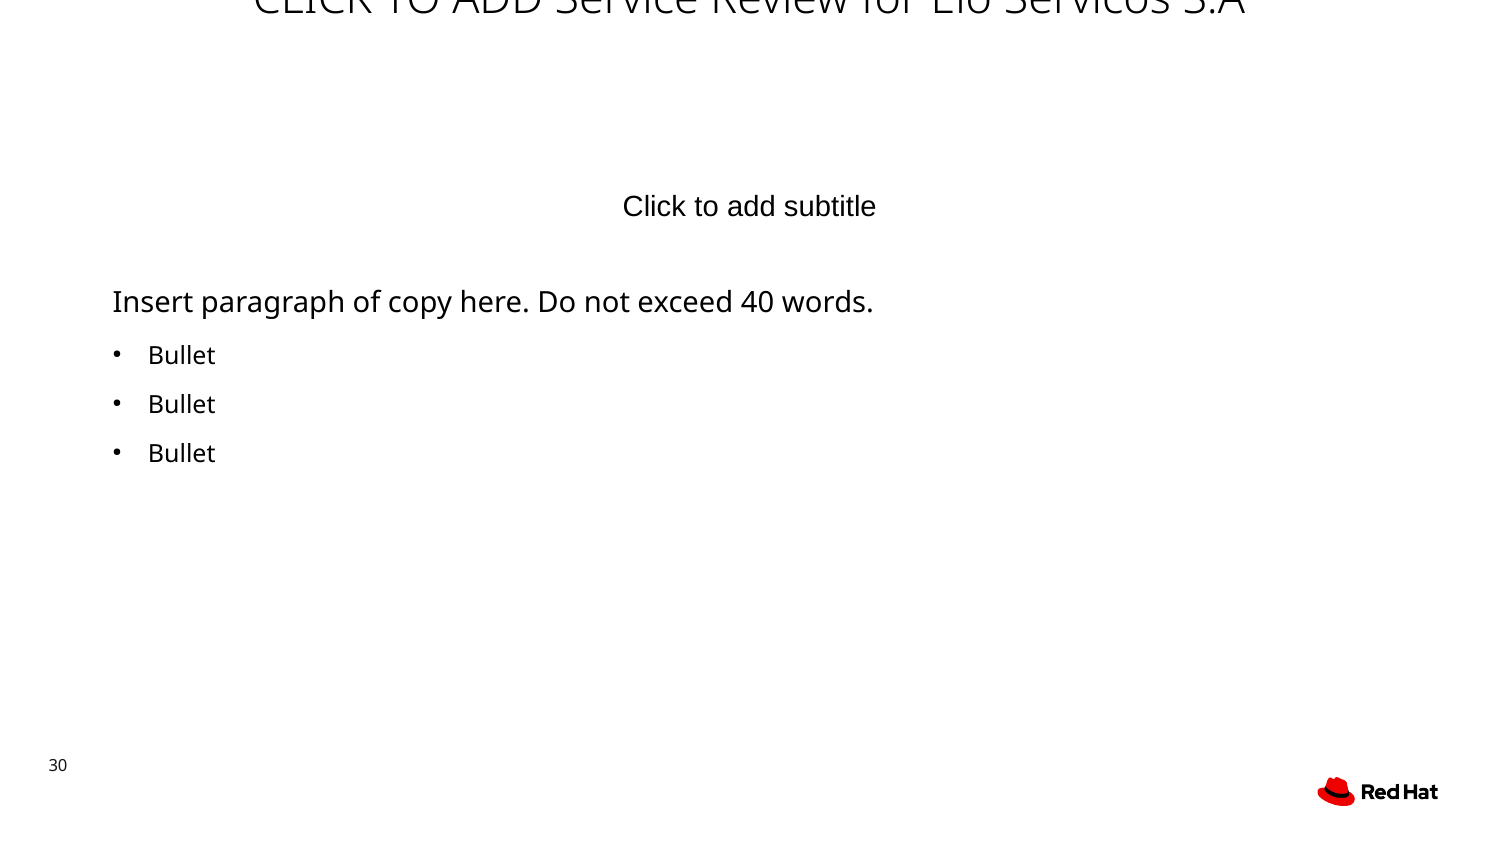

# CLICK TO ADD Service Review for Elo Servicos S.A
Click to add subtitle
Insert paragraph of copy here. Do not exceed 40 words.
Bullet
Bullet
Bullet
30